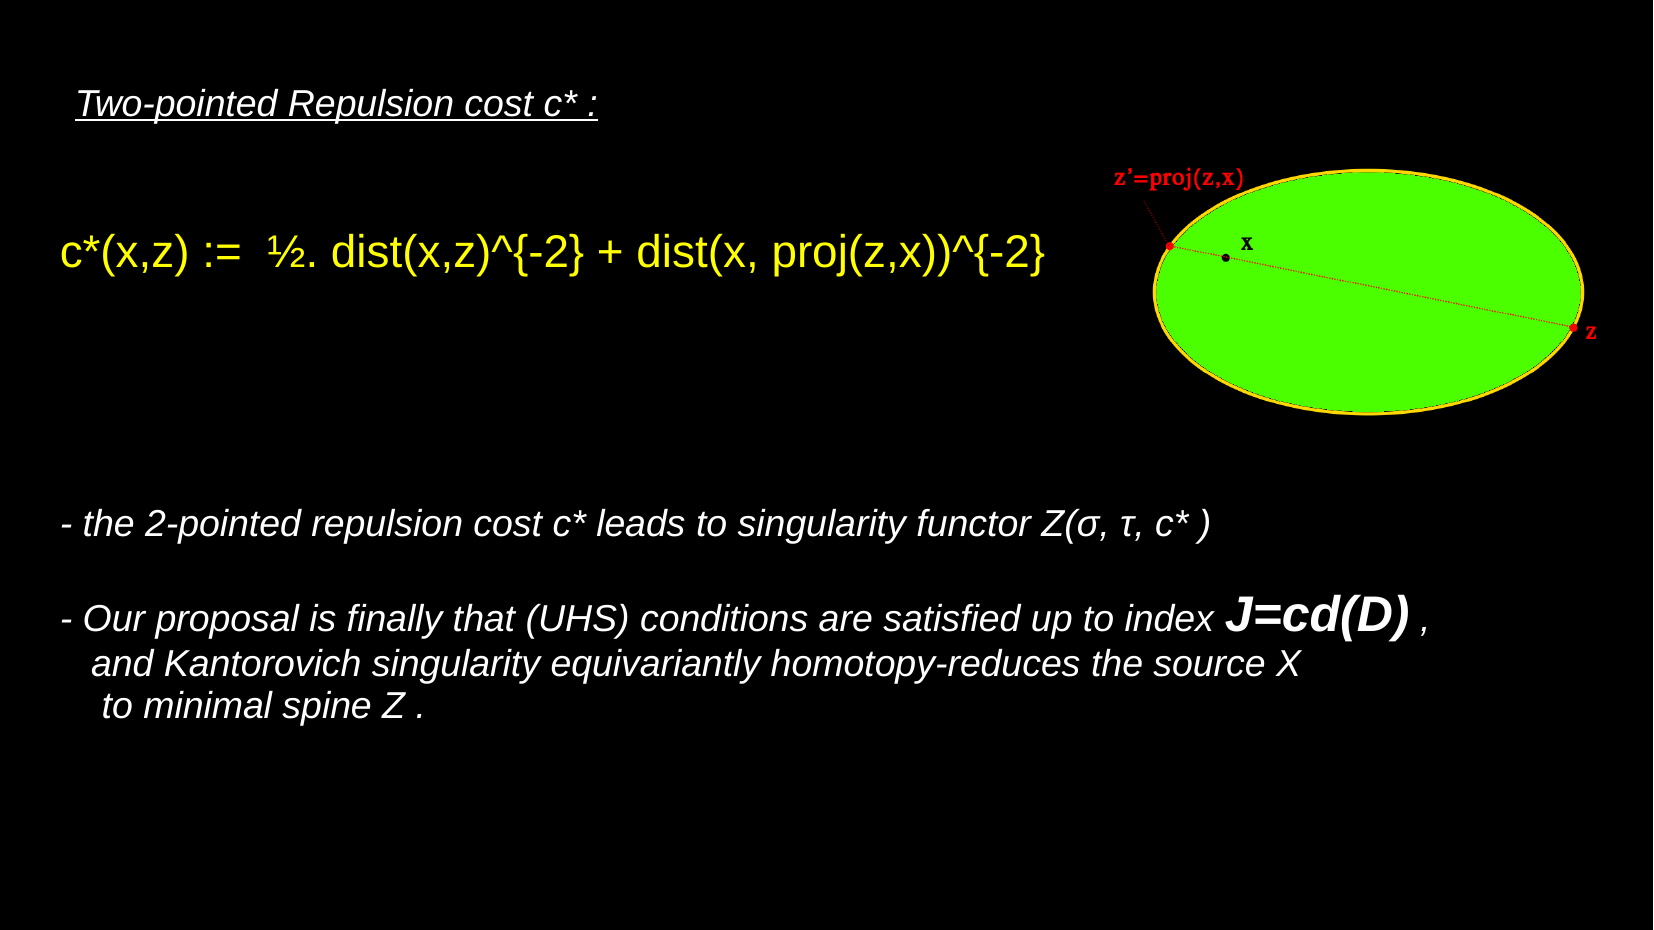

Two-pointed Repulsion cost c* :
c*(x,z) := ½. dist(x,z)^{-2} + dist(x, proj(z,x))^{-2}
- the 2-pointed repulsion cost c* leads to singularity functor Z(σ, τ, c* )
- Our proposal is finally that (UHS) conditions are satisfied up to index J=cd(D) ,
 and Kantorovich singularity equivariantly homotopy-reduces the source X
 to minimal spine Z .